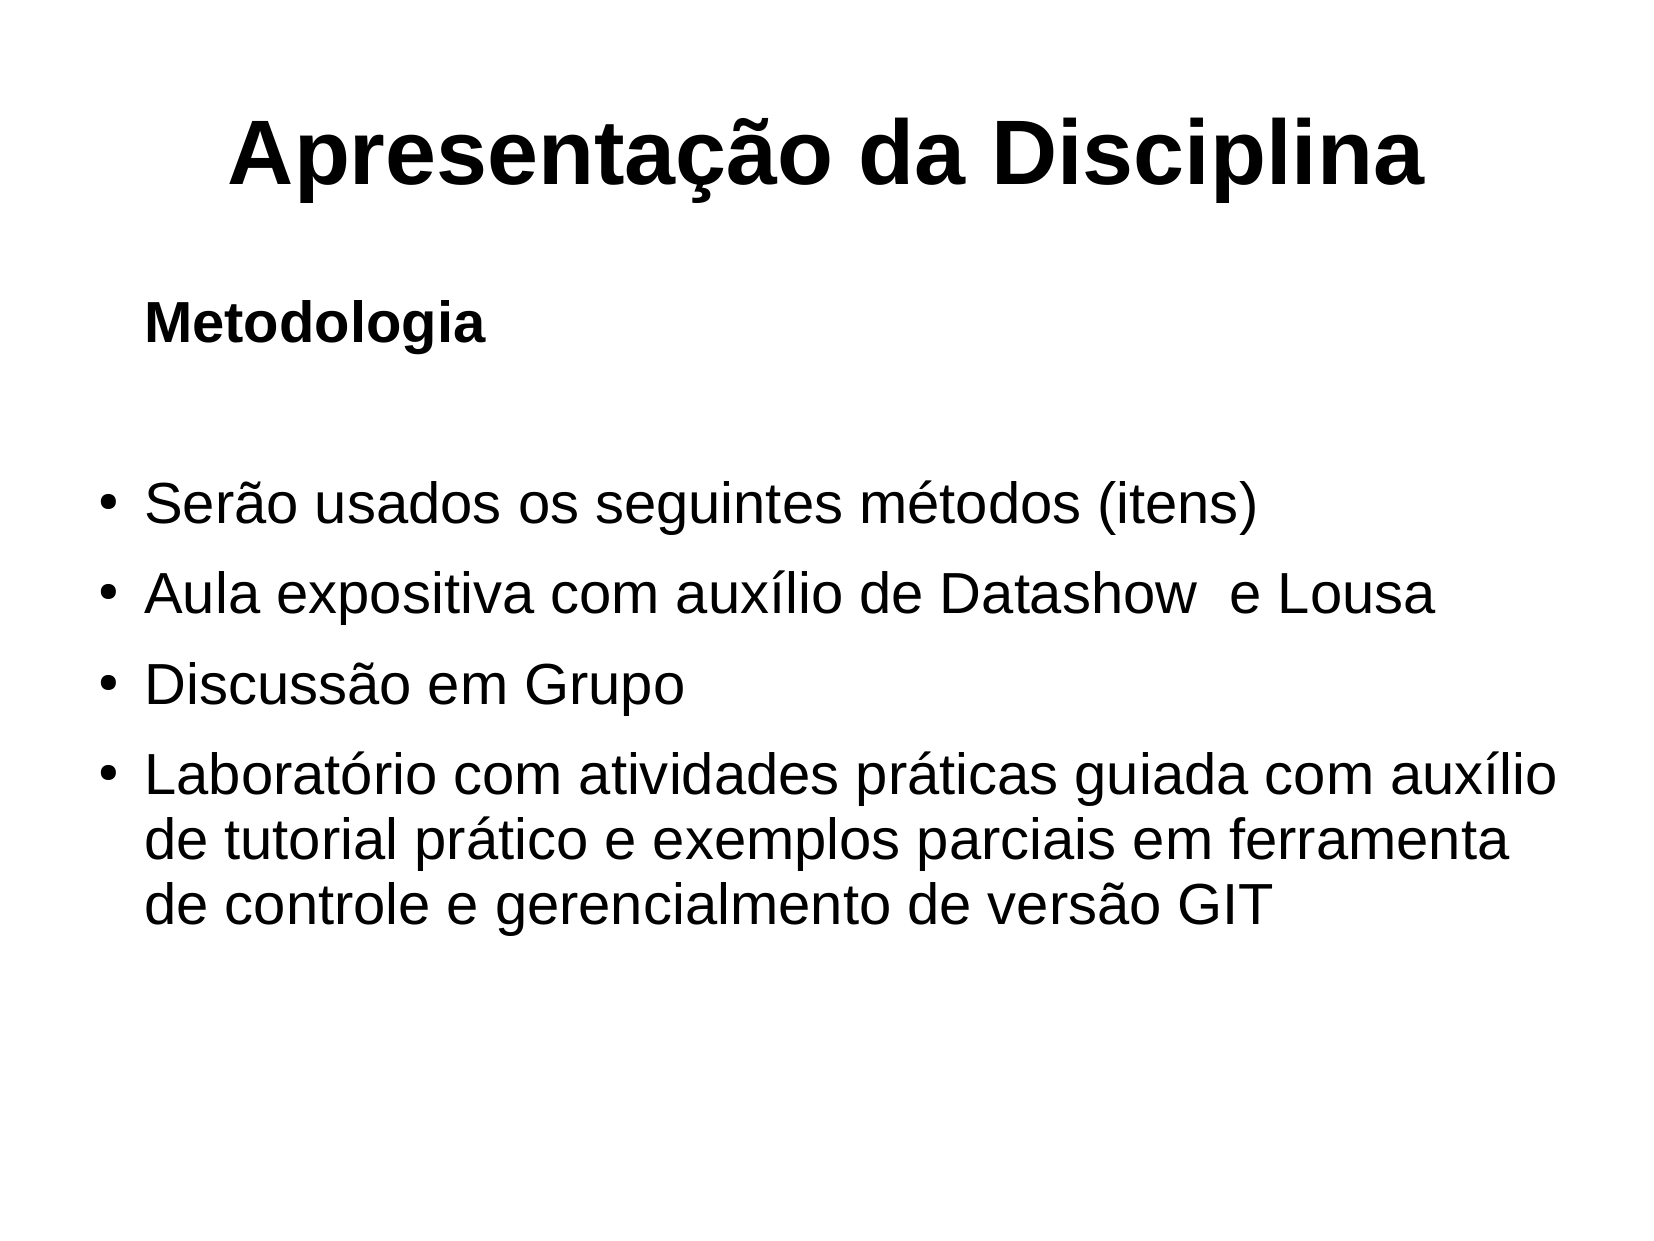

# Apresentação da Disciplina
Metodologia
Serão usados os seguintes métodos (itens)
Aula expositiva com auxílio de Datashow e Lousa
Discussão em Grupo
Laboratório com atividades práticas guiada com auxílio de tutorial prático e exemplos parciais em ferramenta de controle e gerencialmento de versão GIT